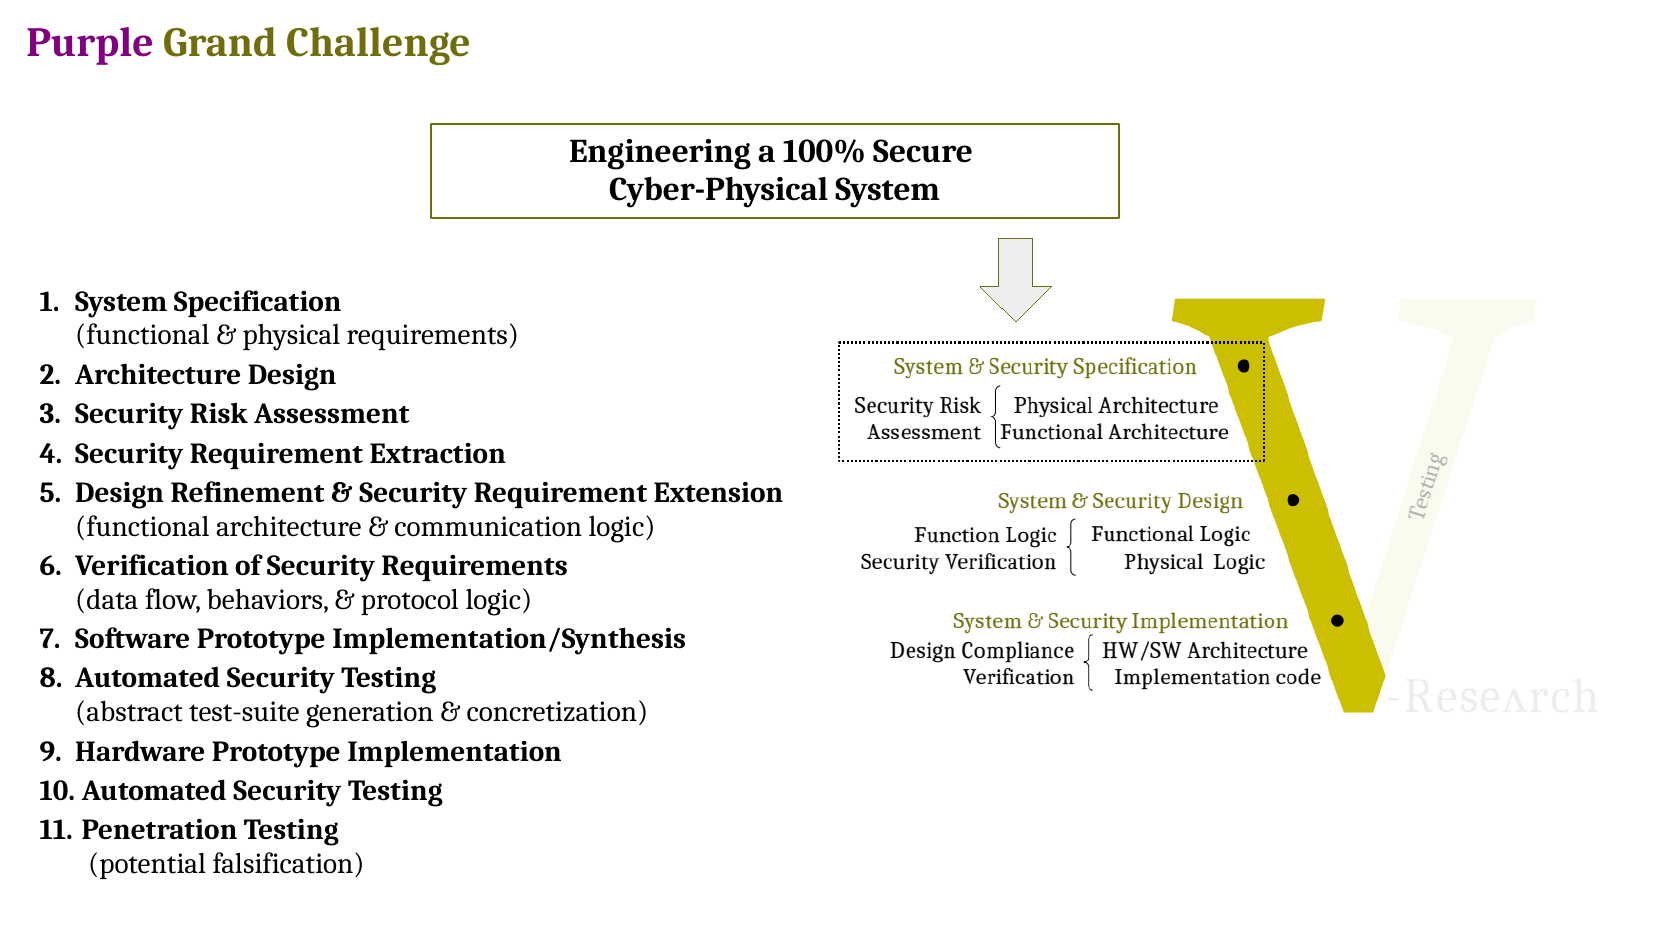

Purple Grand Challenge
Engineering a 100% Secure
Cyber-Physical System
System Specification
(functional & physical requirements)
Architecture Design
Security Risk Assessment
Security Requirement Extraction
Design Refinement & Security Requirement Extension
(functional architecture & communication logic)
Verification of Security Requirements
(data flow, behaviors, & protocol logic)
Software Prototype Implementation/Synthesis
Automated Security Testing
(abstract test-suite generation & concretization)
Hardware Prototype Implementation
 Automated Security Testing
 Penetration Testing
 (potential falsification)